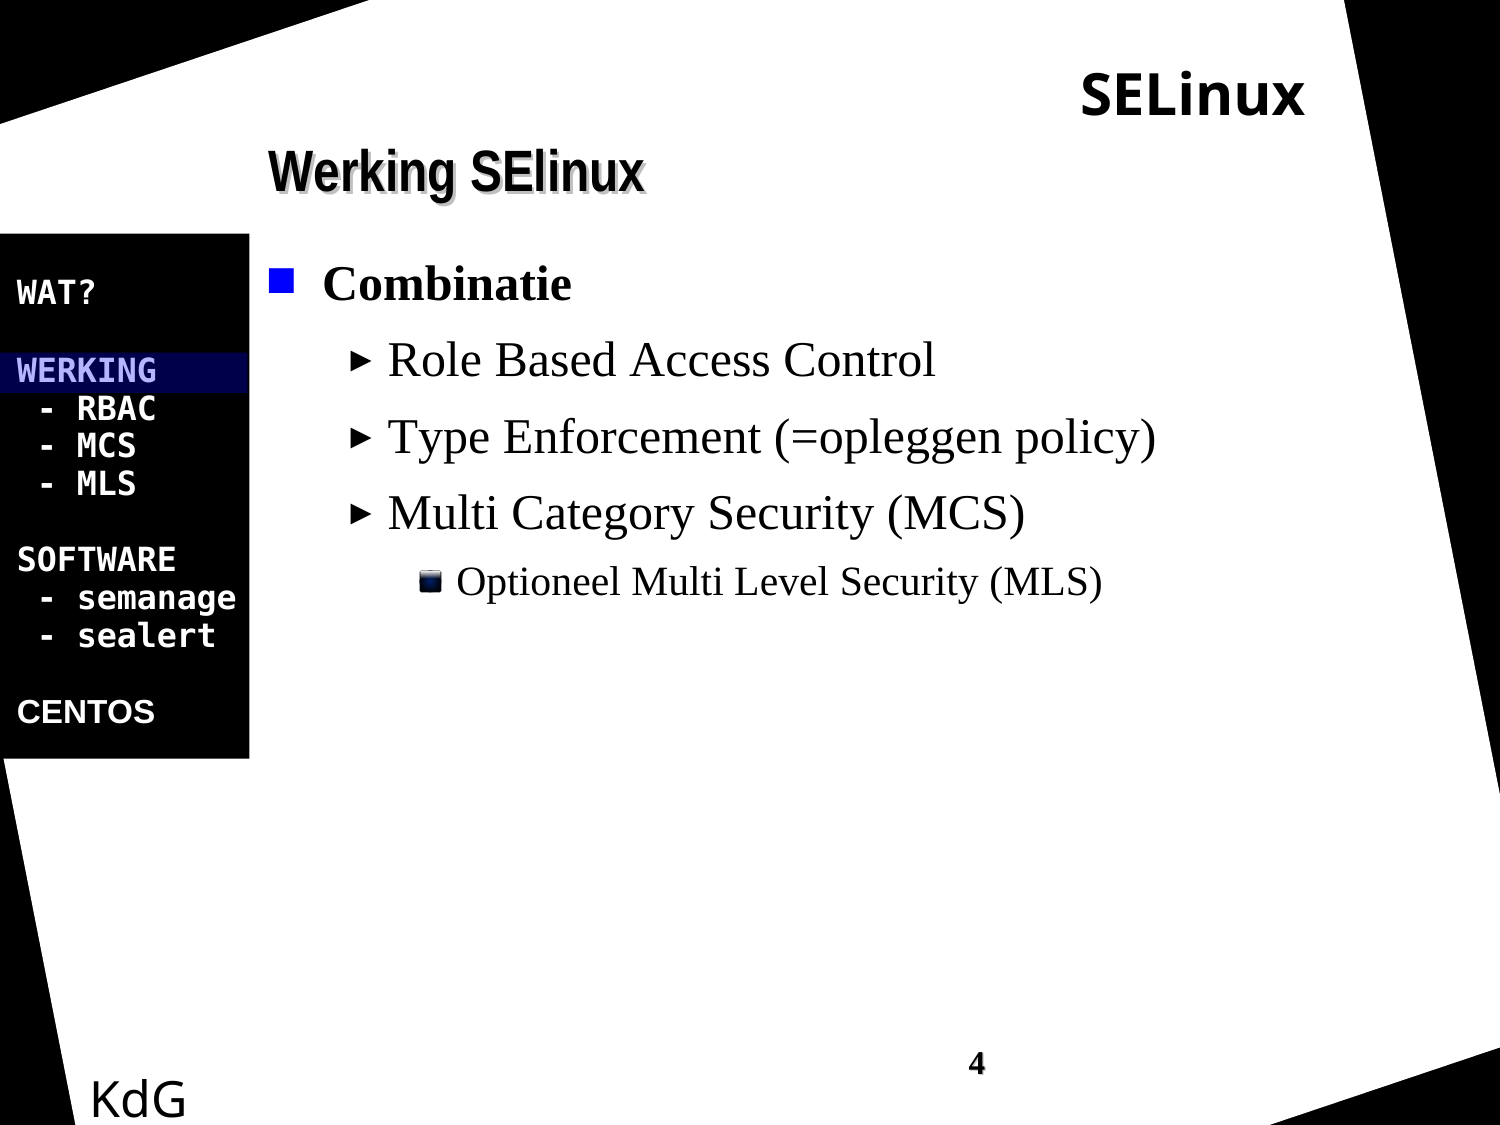

# Werking SElinux
Combinatie
Role Based Access Control
Type Enforcement (=opleggen policy)
Multi Category Security (MCS)
Optioneel Multi Level Security (MLS)